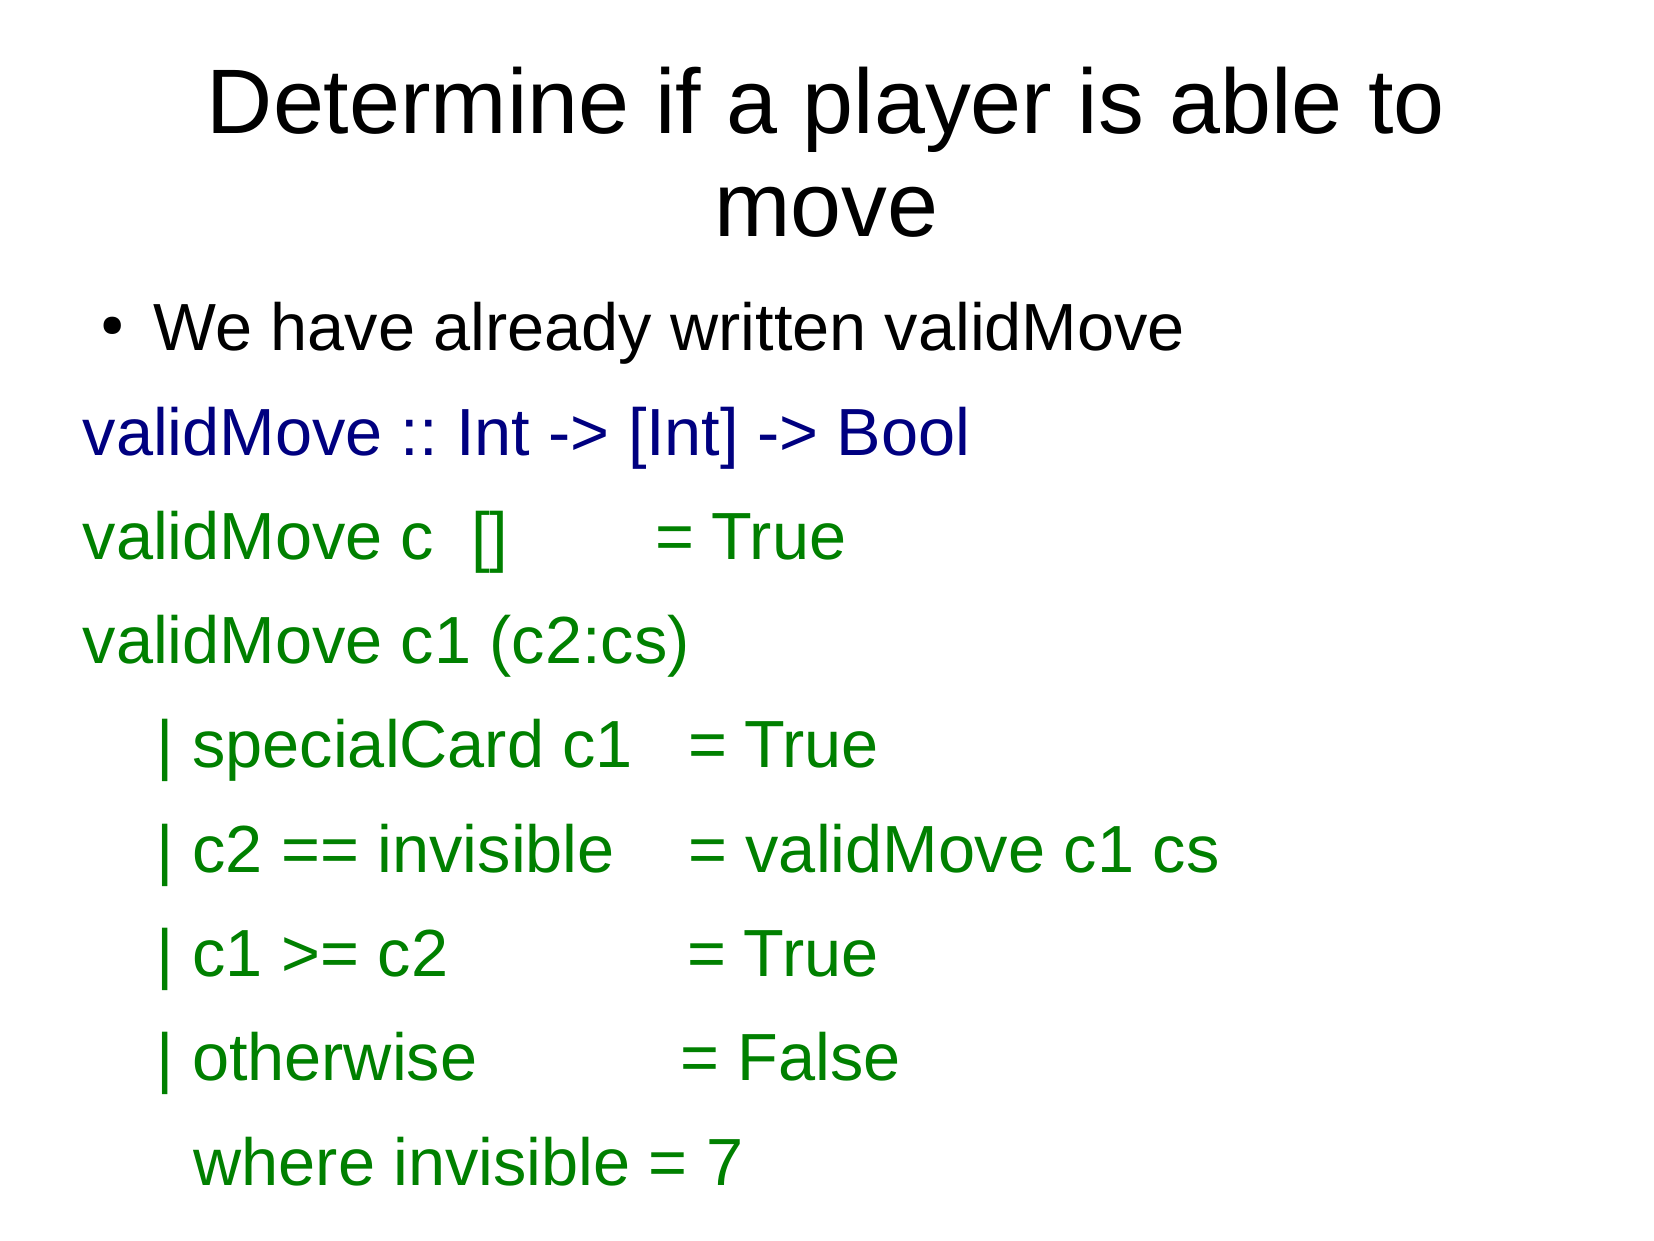

# Determine if a player is able to move
We have already written validMove
validMove :: Int -> [Int] -> Bool
validMove c [] = True
validMove c1 (c2:cs)
 | specialCard c1 = True
 | c2 == invisible = validMove c1 cs
 | c1 >= c2 = True
 | otherwise = False
 where invisible = 7